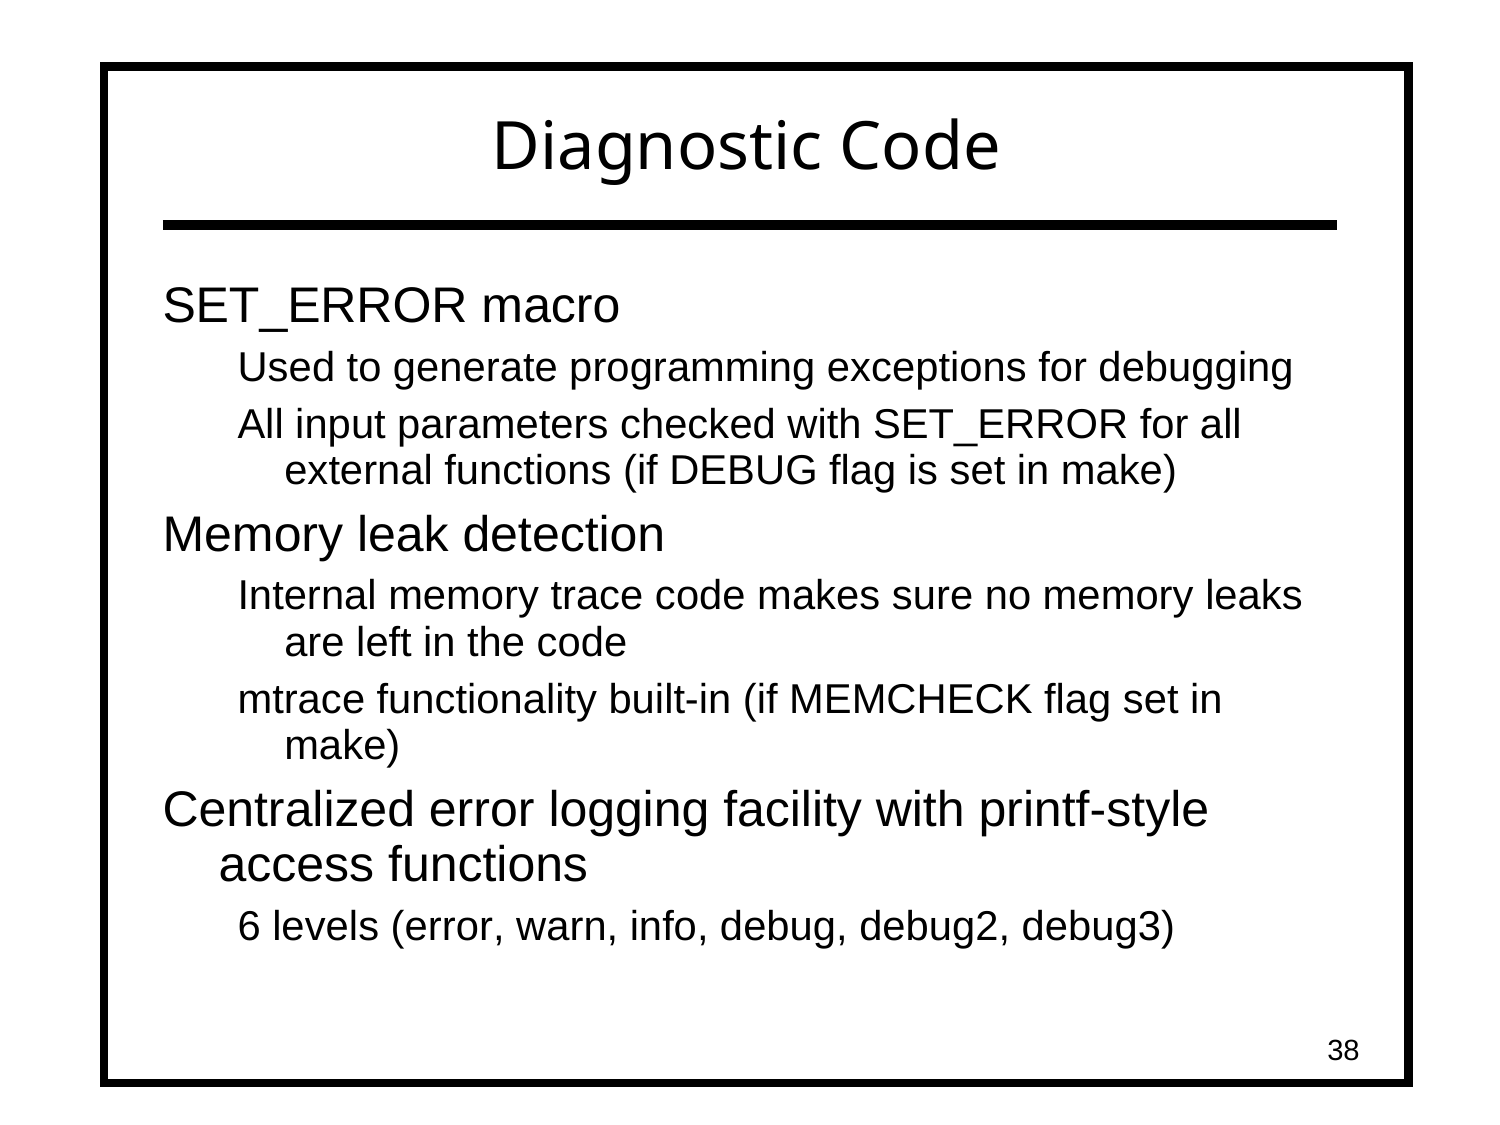

# Diagnostic Code
SET_ERROR macro
Used to generate programming exceptions for debugging
All input parameters checked with SET_ERROR for all external functions (if DEBUG flag is set in make)
Memory leak detection
Internal memory trace code makes sure no memory leaks are left in the code
mtrace functionality built-in (if MEMCHECK flag set in make)
Centralized error logging facility with printf-style access functions
6 levels (error, warn, info, debug, debug2, debug3)
38